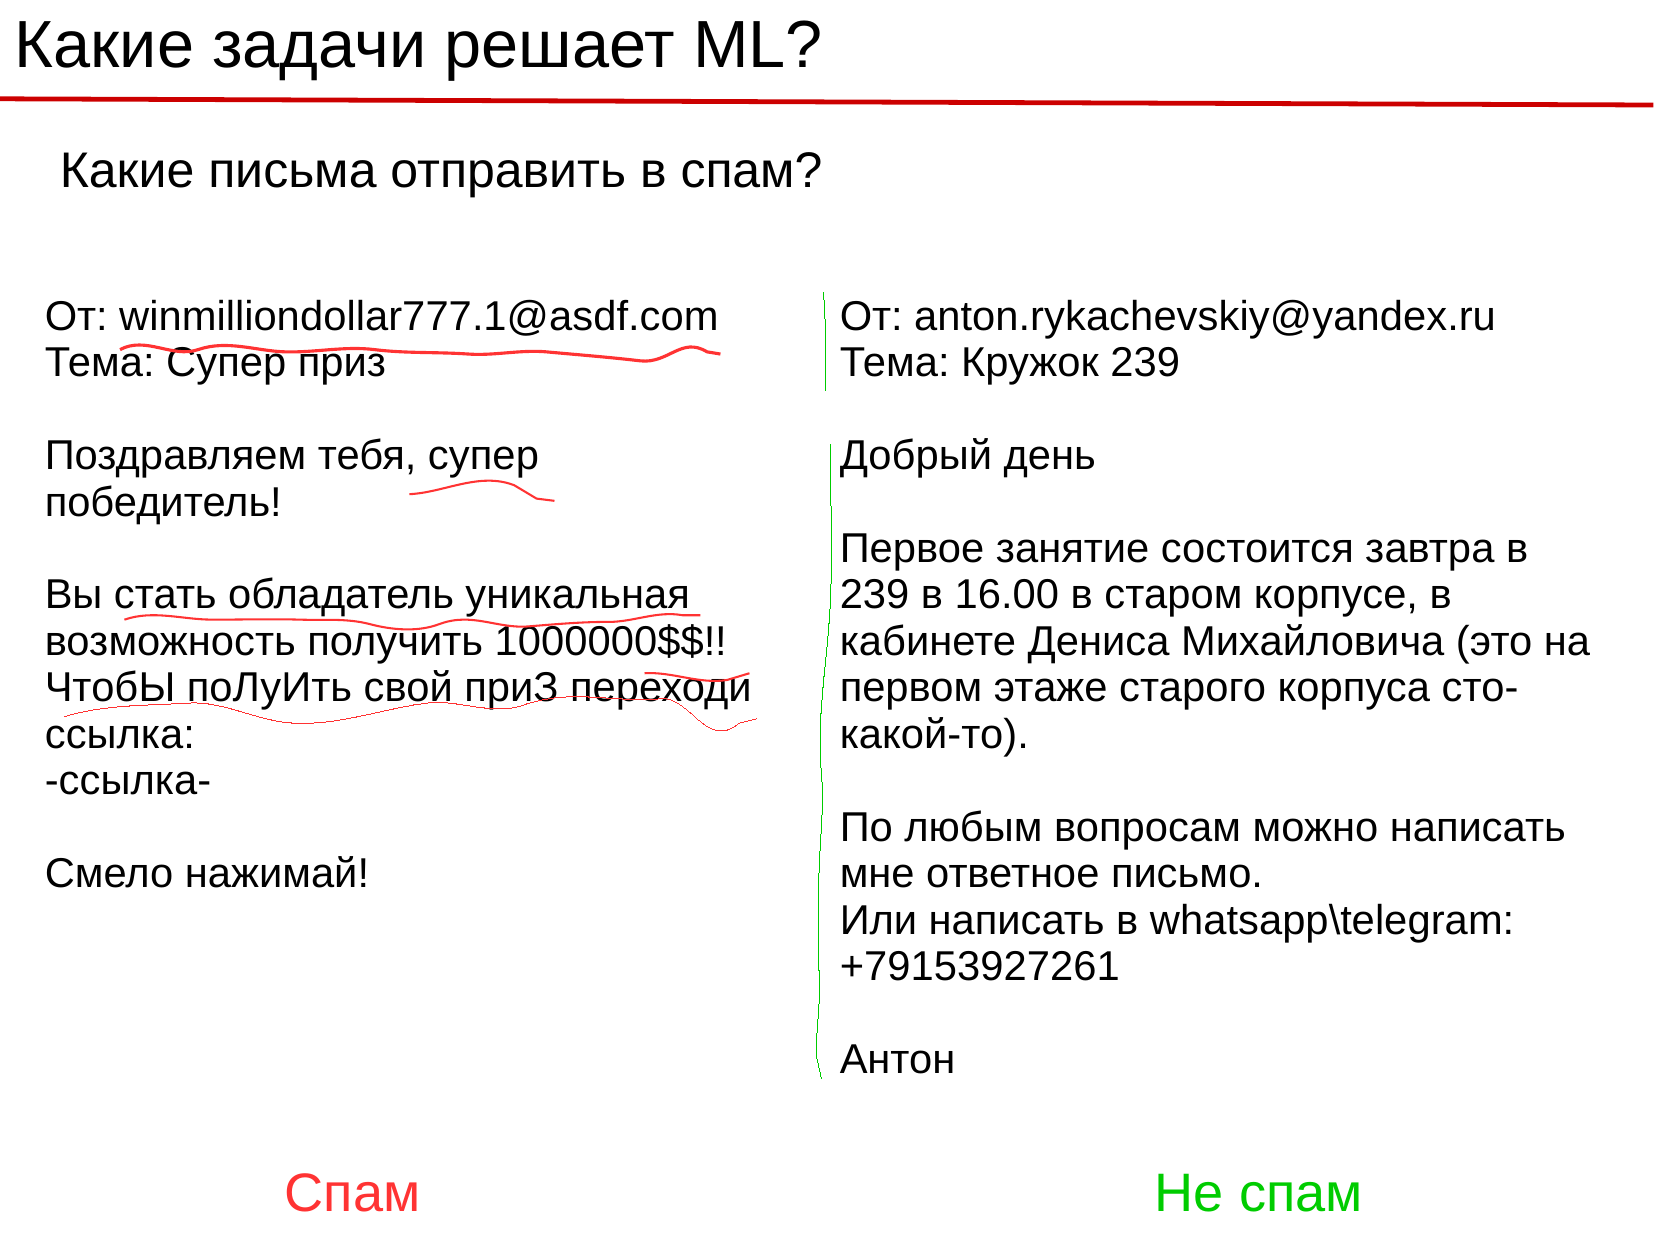

Какие задачи решает ML?
Какие письма отправить в спам?
От: winmilliondollar777.1@asdf.com
Тема: Супер приз
Поздравляем тебя, супер победитель!
Вы стать обладатель уникальная возможность получить 1000000$$!!
ЧтобЫ поЛуИть свой приЗ переходи ссылка:
-ссылка-
Смело нажимай!
От: anton.rykachevskiy@yandex.ru
Тема: Кружок 239
Добрый день
Первое занятие состоится завтра в 239 в 16.00 в старом корпусе, в кабинете Дениса Михайловича (это на первом этаже старого корпуса сто-какой-то).
По любым вопросам можно написать мне ответное письмо.
Или написать в whatsapp\telegram: +79153927261
Антон
Не спам
Спам